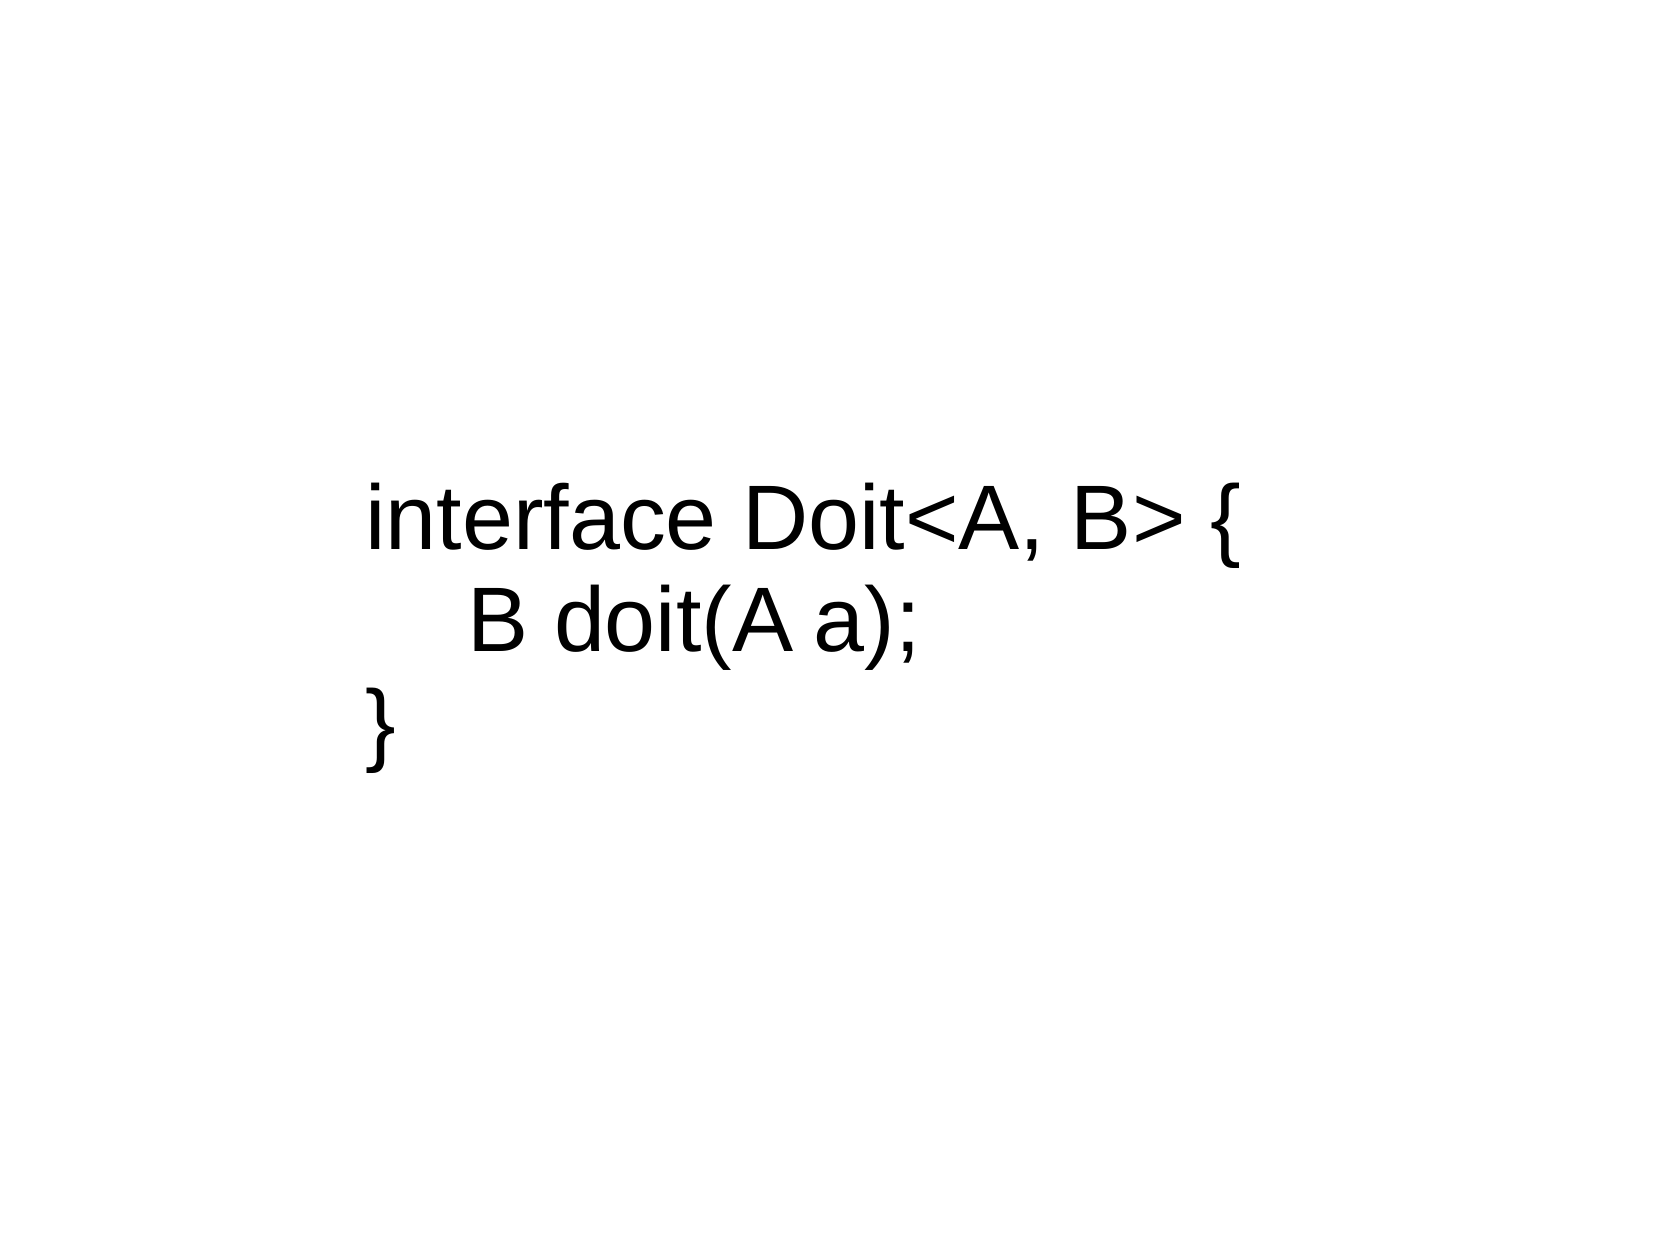

# interface Doit<A, B> {
 B doit(A a);
}